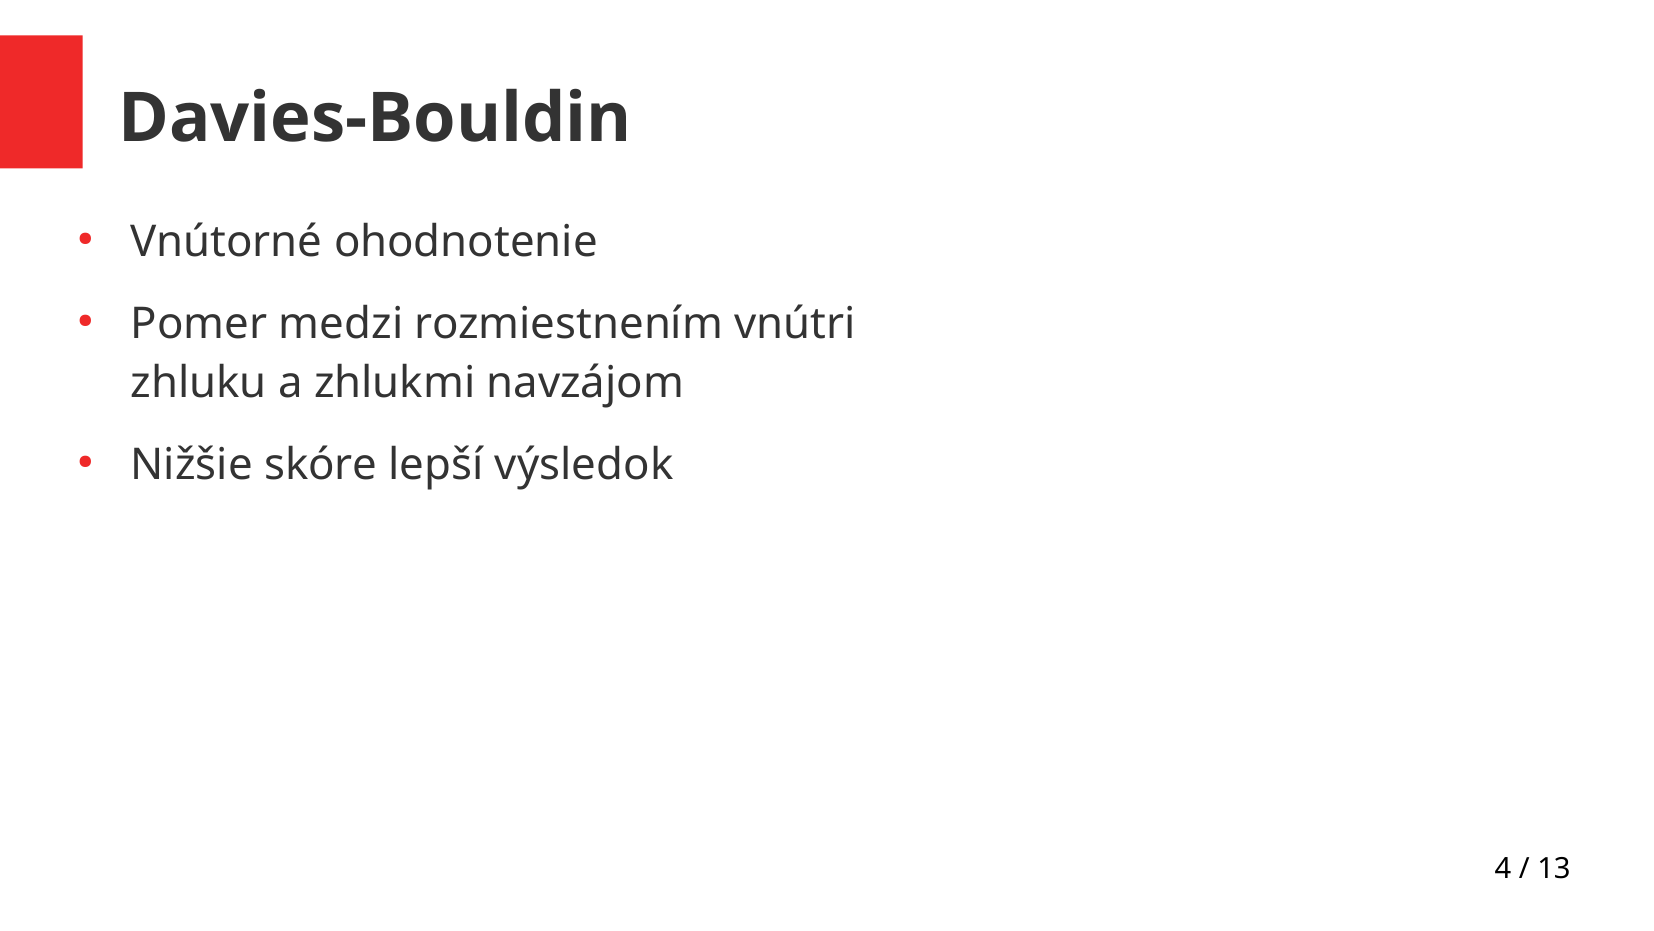

# Davies-Bouldin
Vnútorné ohodnotenie
Pomer medzi rozmiestnením vnútri zhluku a zhlukmi navzájom
Nižšie skóre lepší výsledok
4